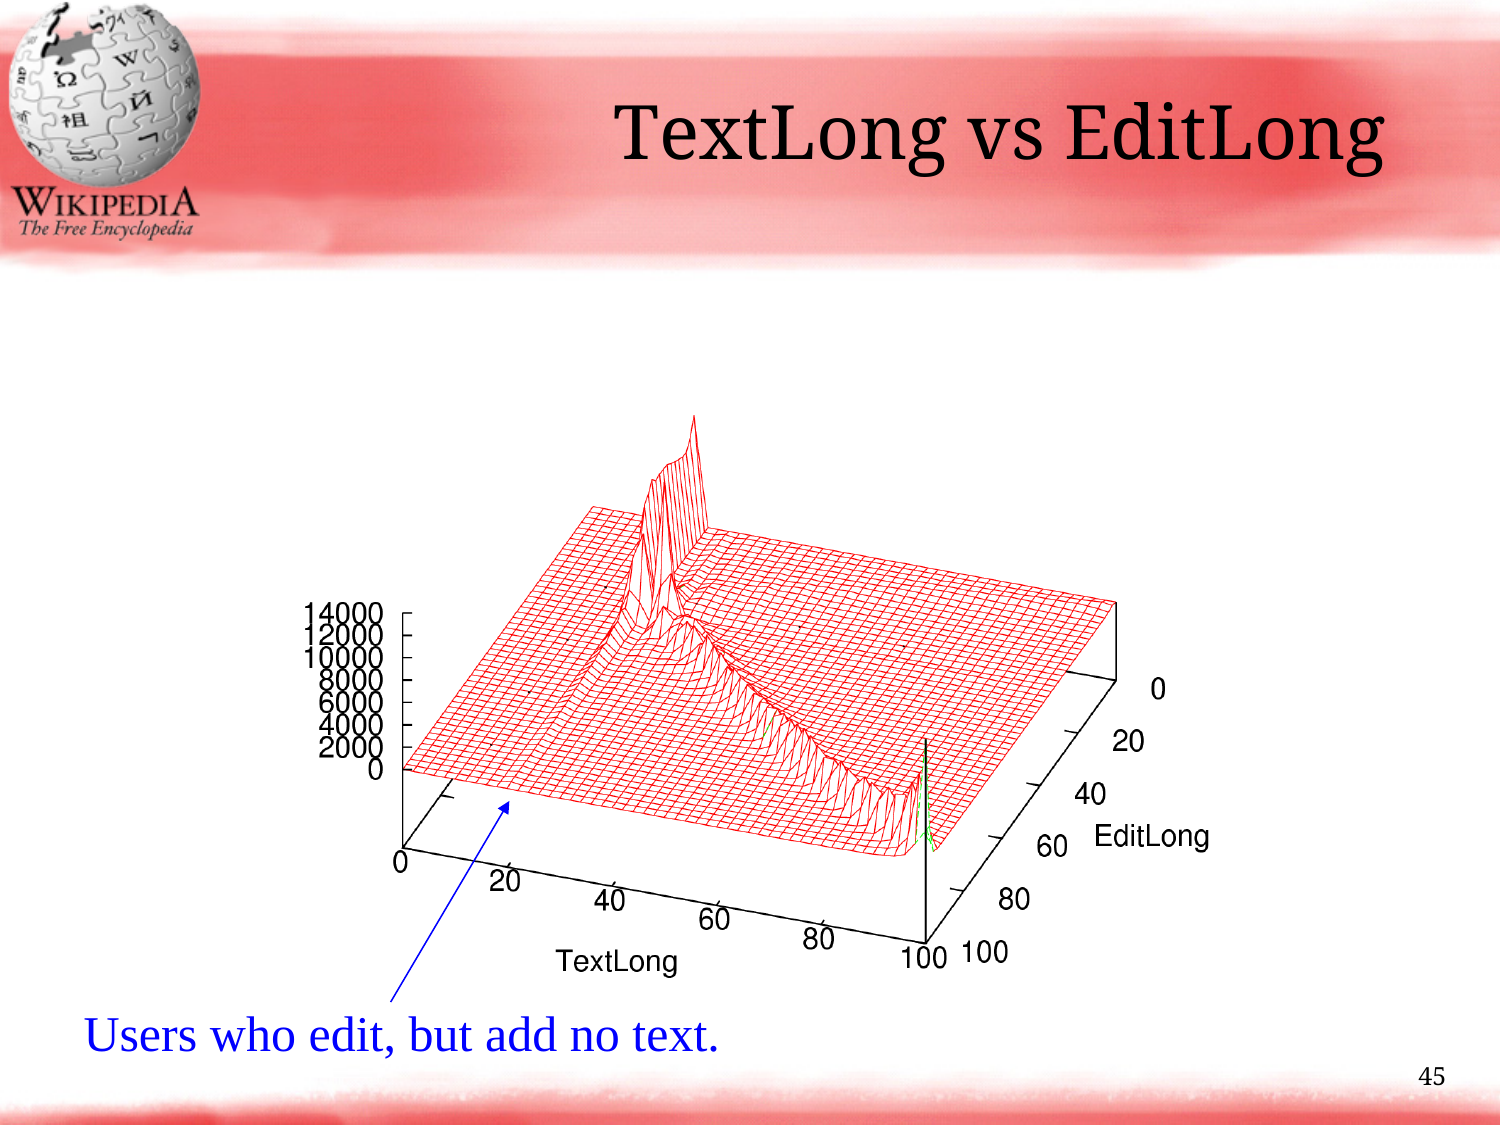

# TextLong vs EditLong
Users who edit, but add no text.
45